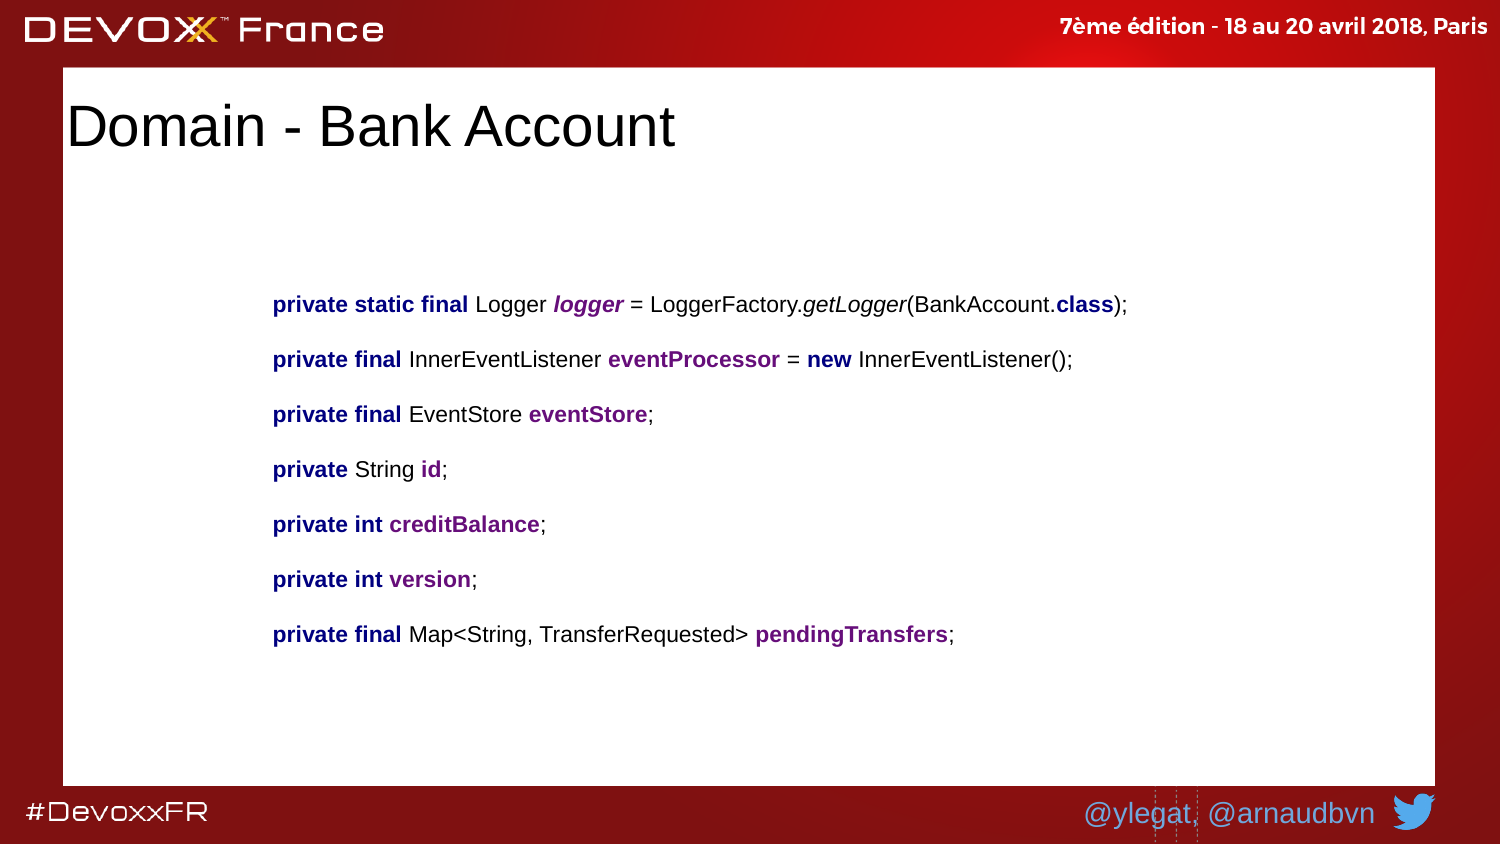

# Domain - Bank Account
private static final Logger logger = LoggerFactory.getLogger(BankAccount.class);
private final InnerEventListener eventProcessor = new InnerEventListener();
private final EventStore eventStore;
private String id;
private int creditBalance;
private int version;
private final Map<String, TransferRequested> pendingTransfers;
@ylegat, @arnaudbvn